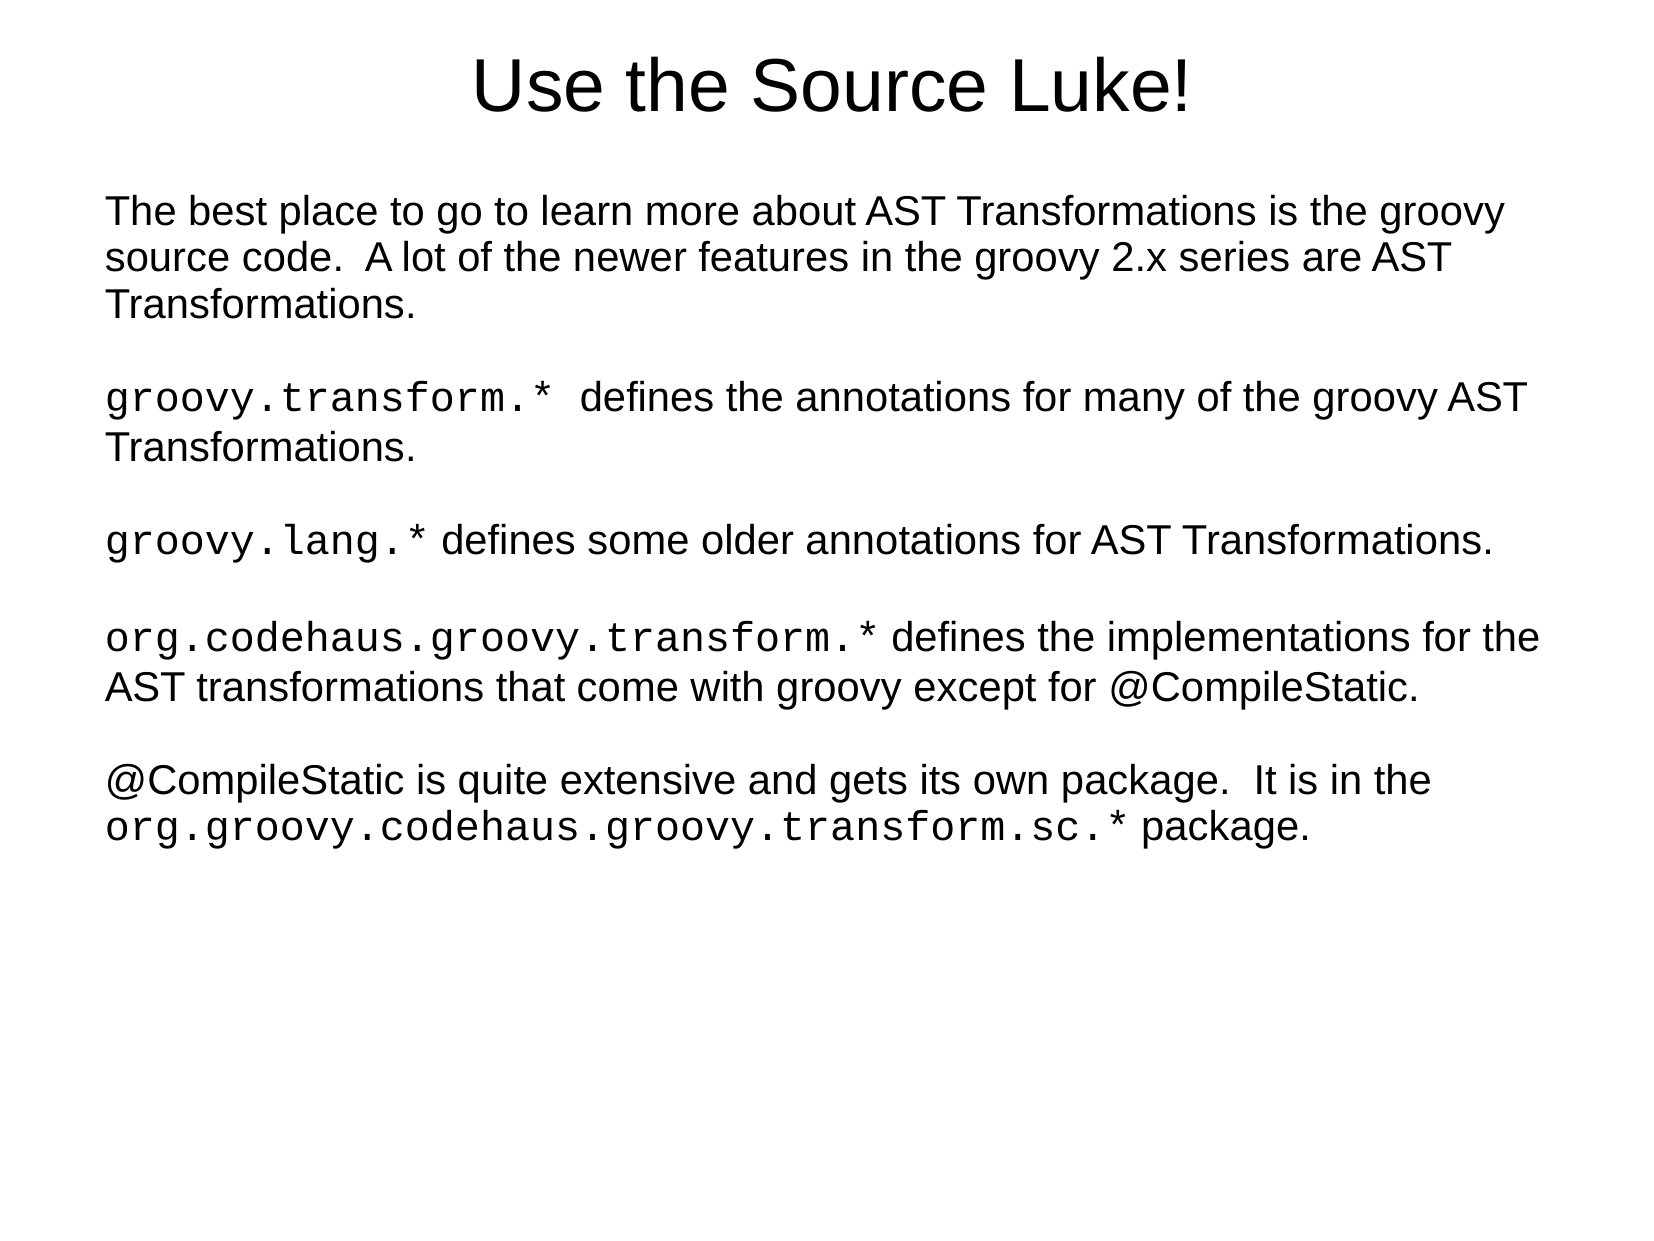

Use the Source Luke!
The best place to go to learn more about AST Transformations is the groovy source code. A lot of the newer features in the groovy 2.x series are AST Transformations.
groovy.transform.* defines the annotations for many of the groovy AST Transformations.
groovy.lang.* defines some older annotations for AST Transformations.
org.codehaus.groovy.transform.* defines the implementations for the AST transformations that come with groovy except for @CompileStatic.
@CompileStatic is quite extensive and gets its own package. It is in the org.groovy.codehaus.groovy.transform.sc.* package.